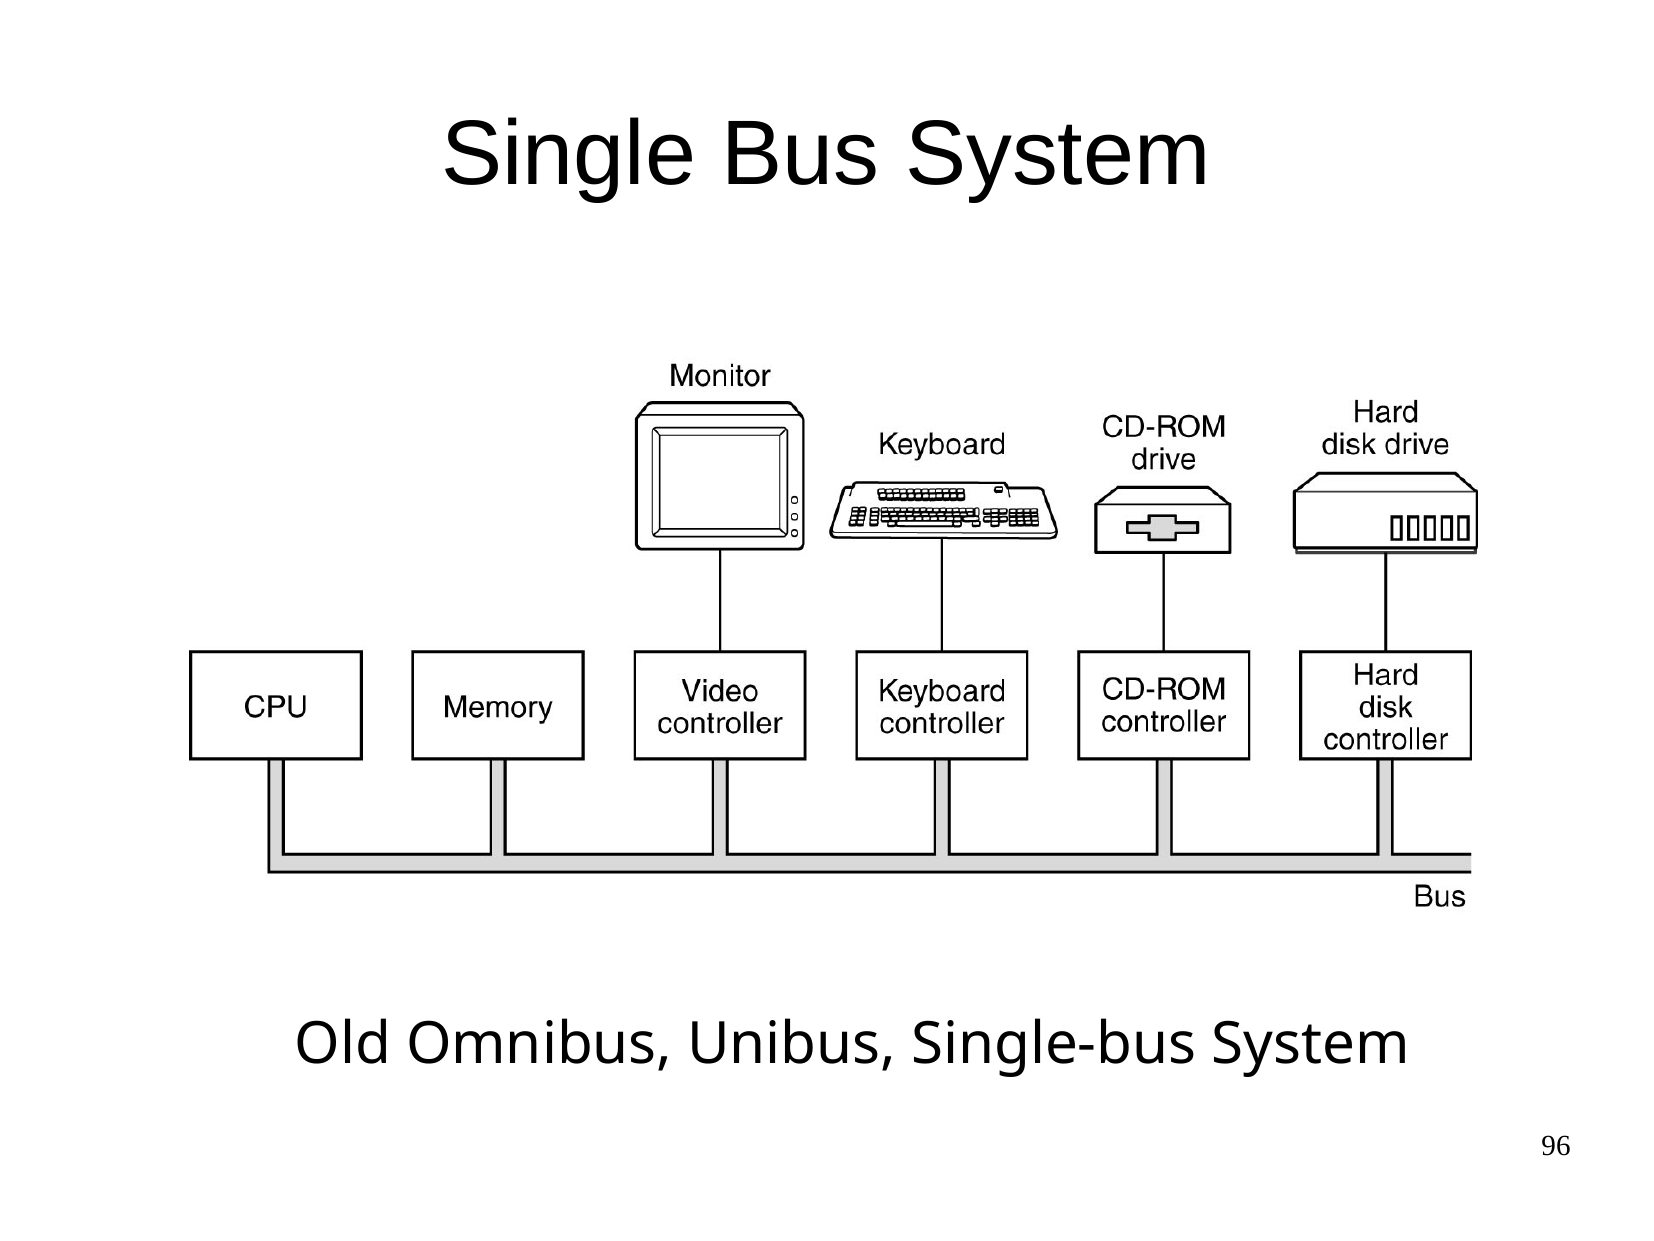

# Single Bus System
Old Omnibus, Unibus, Single-bus System
96